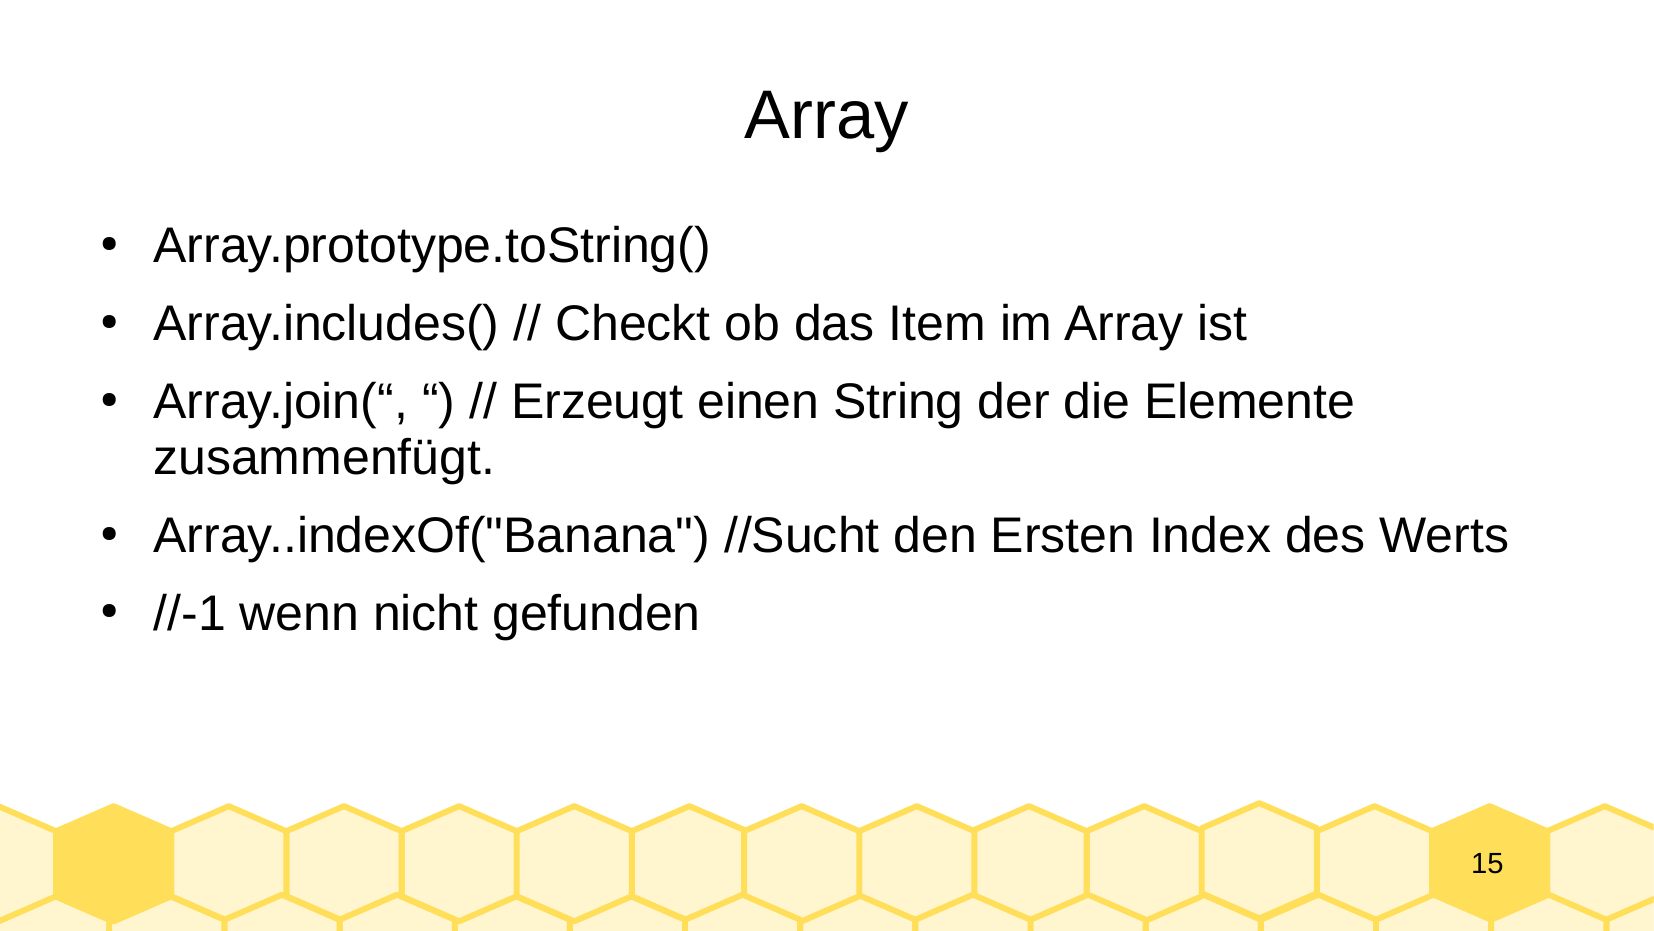

# Array
Array.prototype.toString()
Array.includes() // Checkt ob das Item im Array ist
Array.join(“, “) // Erzeugt einen String der die Elemente zusammenfügt.
Array..indexOf("Banana") //Sucht den Ersten Index des Werts
//-1 wenn nicht gefunden